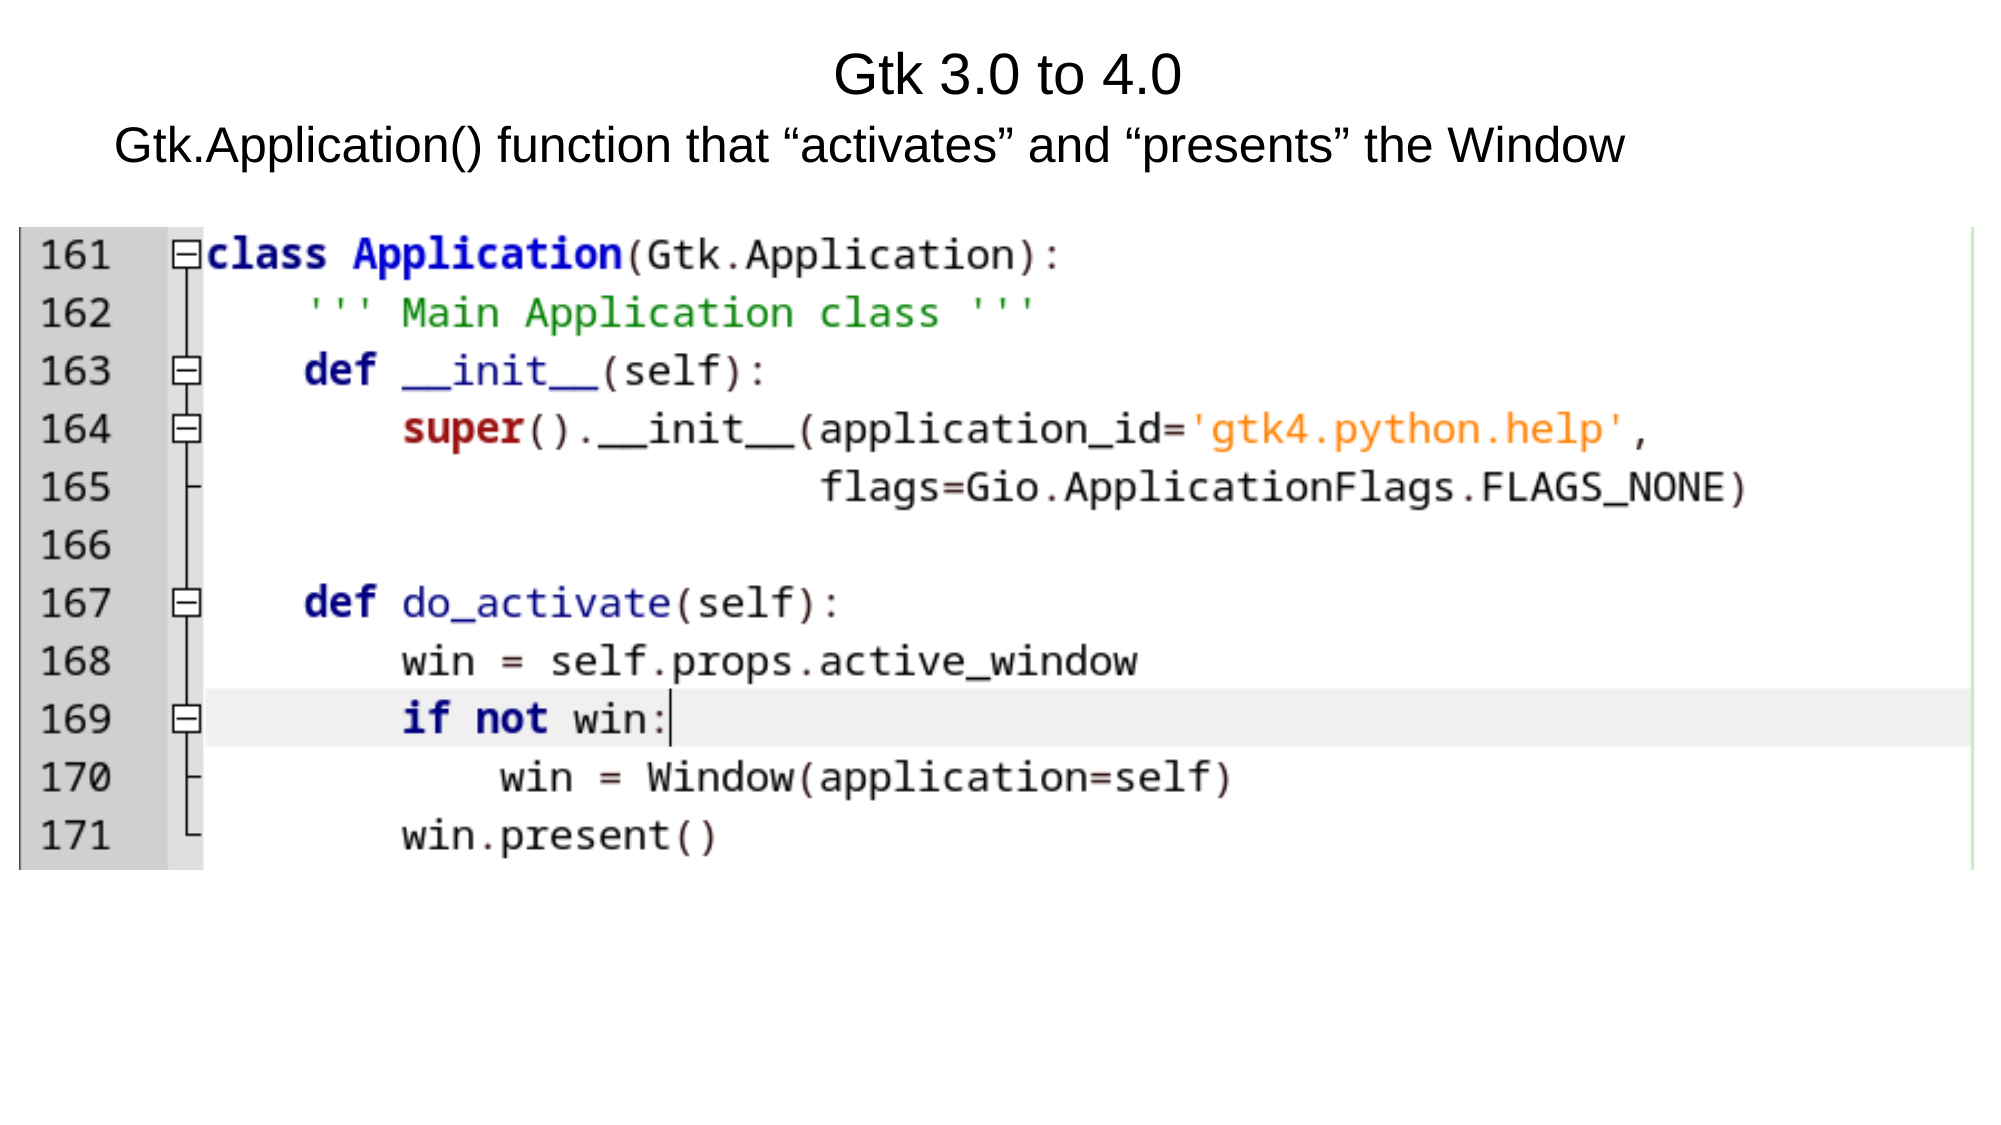

# Gtk 3.0 to 4.0
Gtk.Application() function that “activates” and “presents” the Window